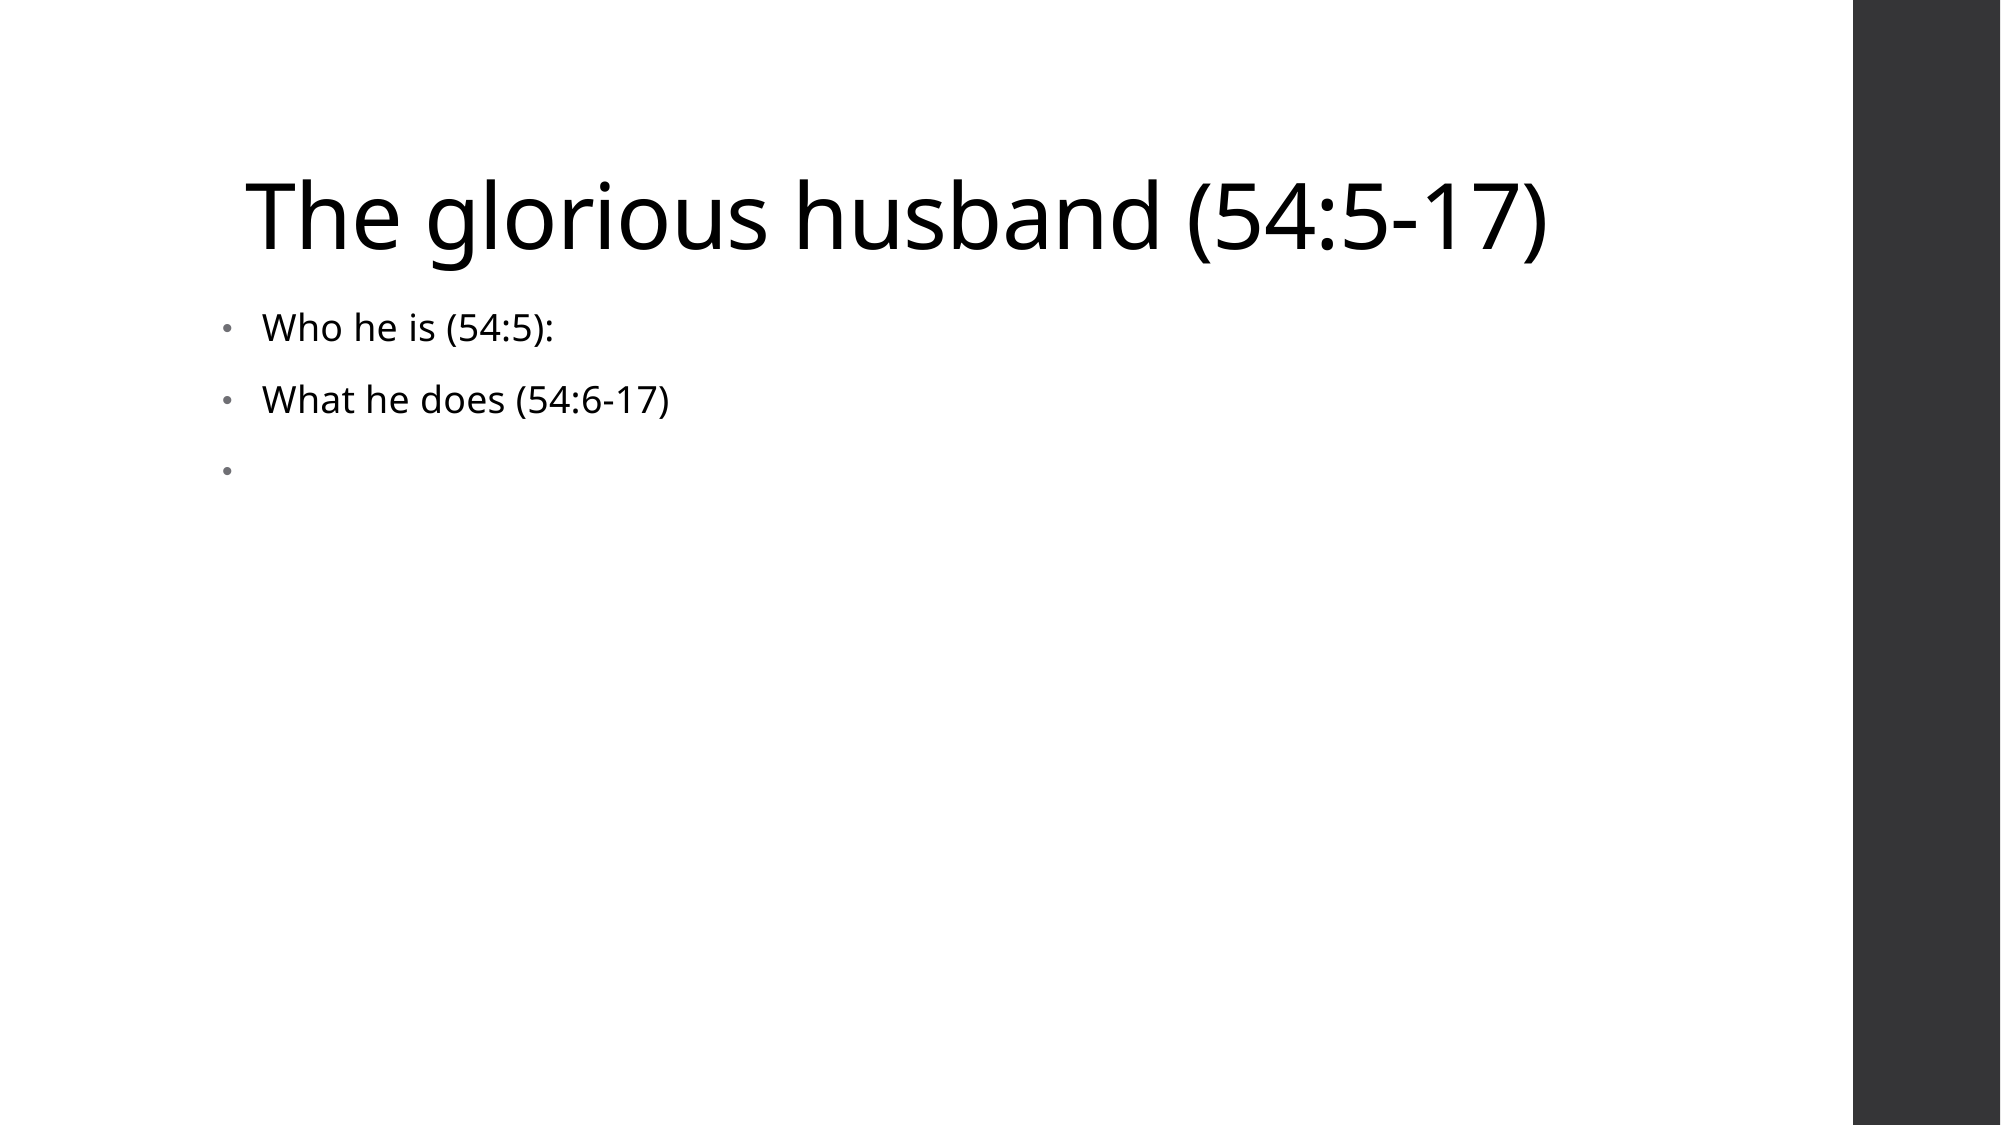

# The glorious husband (54:5-17)
 Who he is (54:5):
 What he does (54:6-17)